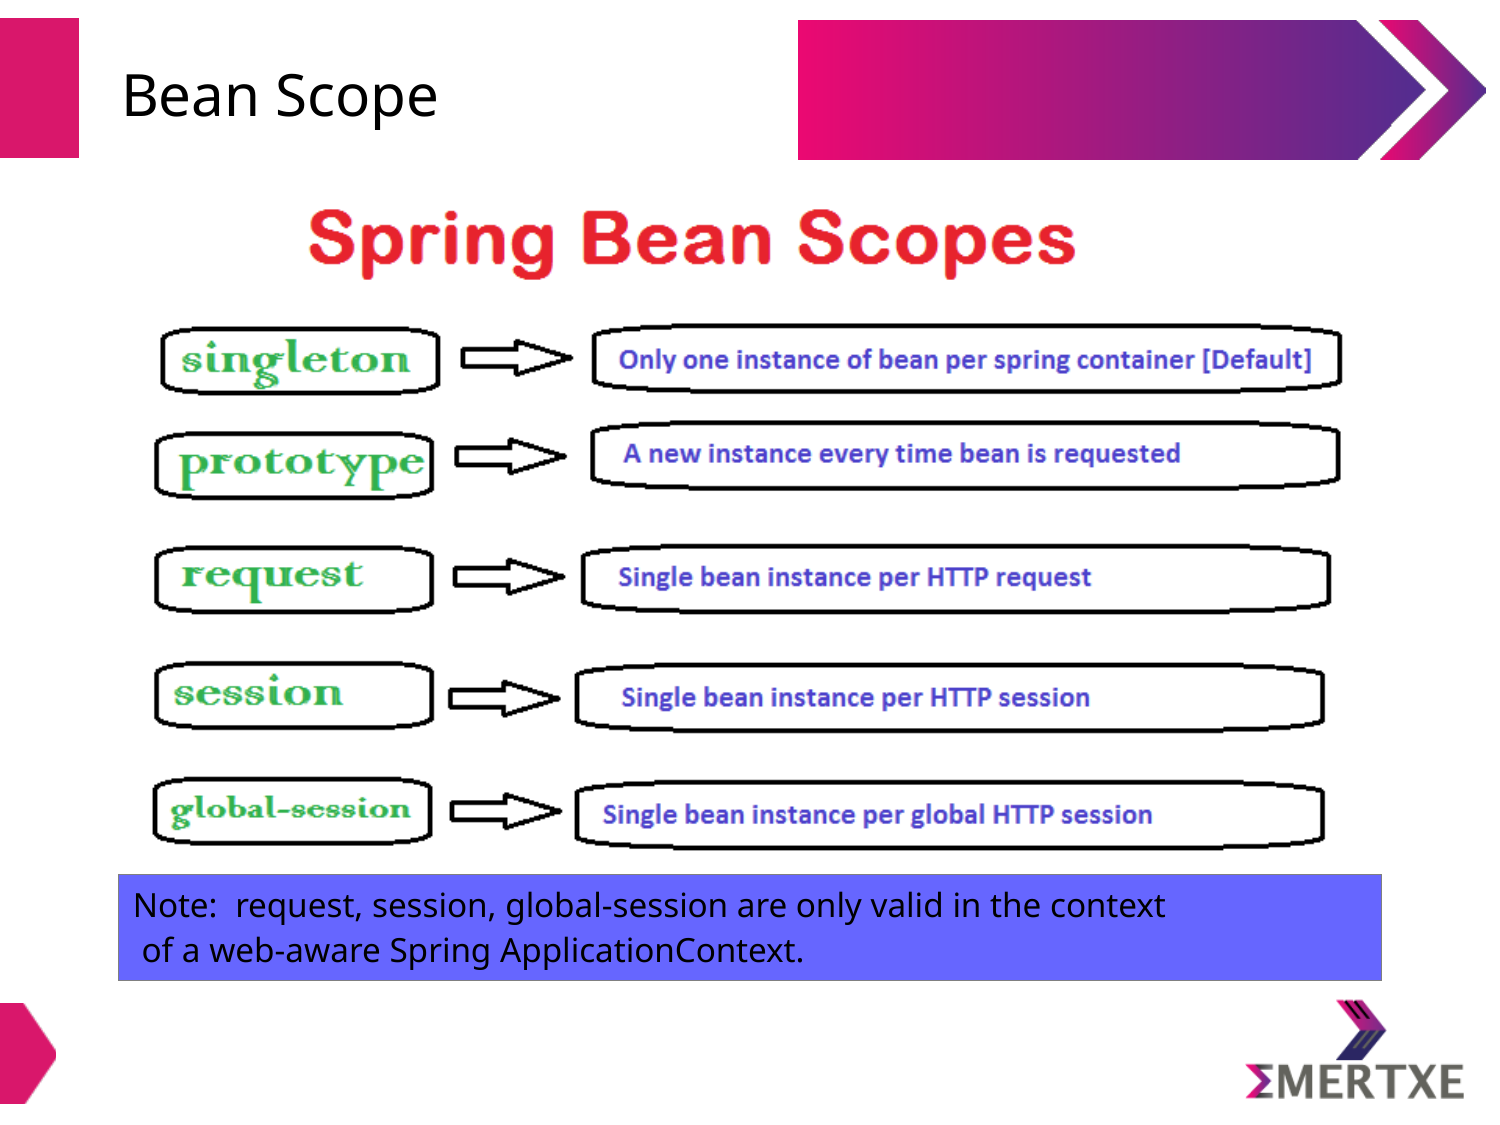

Bean Scope
Note: request, session, global-session are only valid in the context
 of a web-aware Spring ApplicationContext.